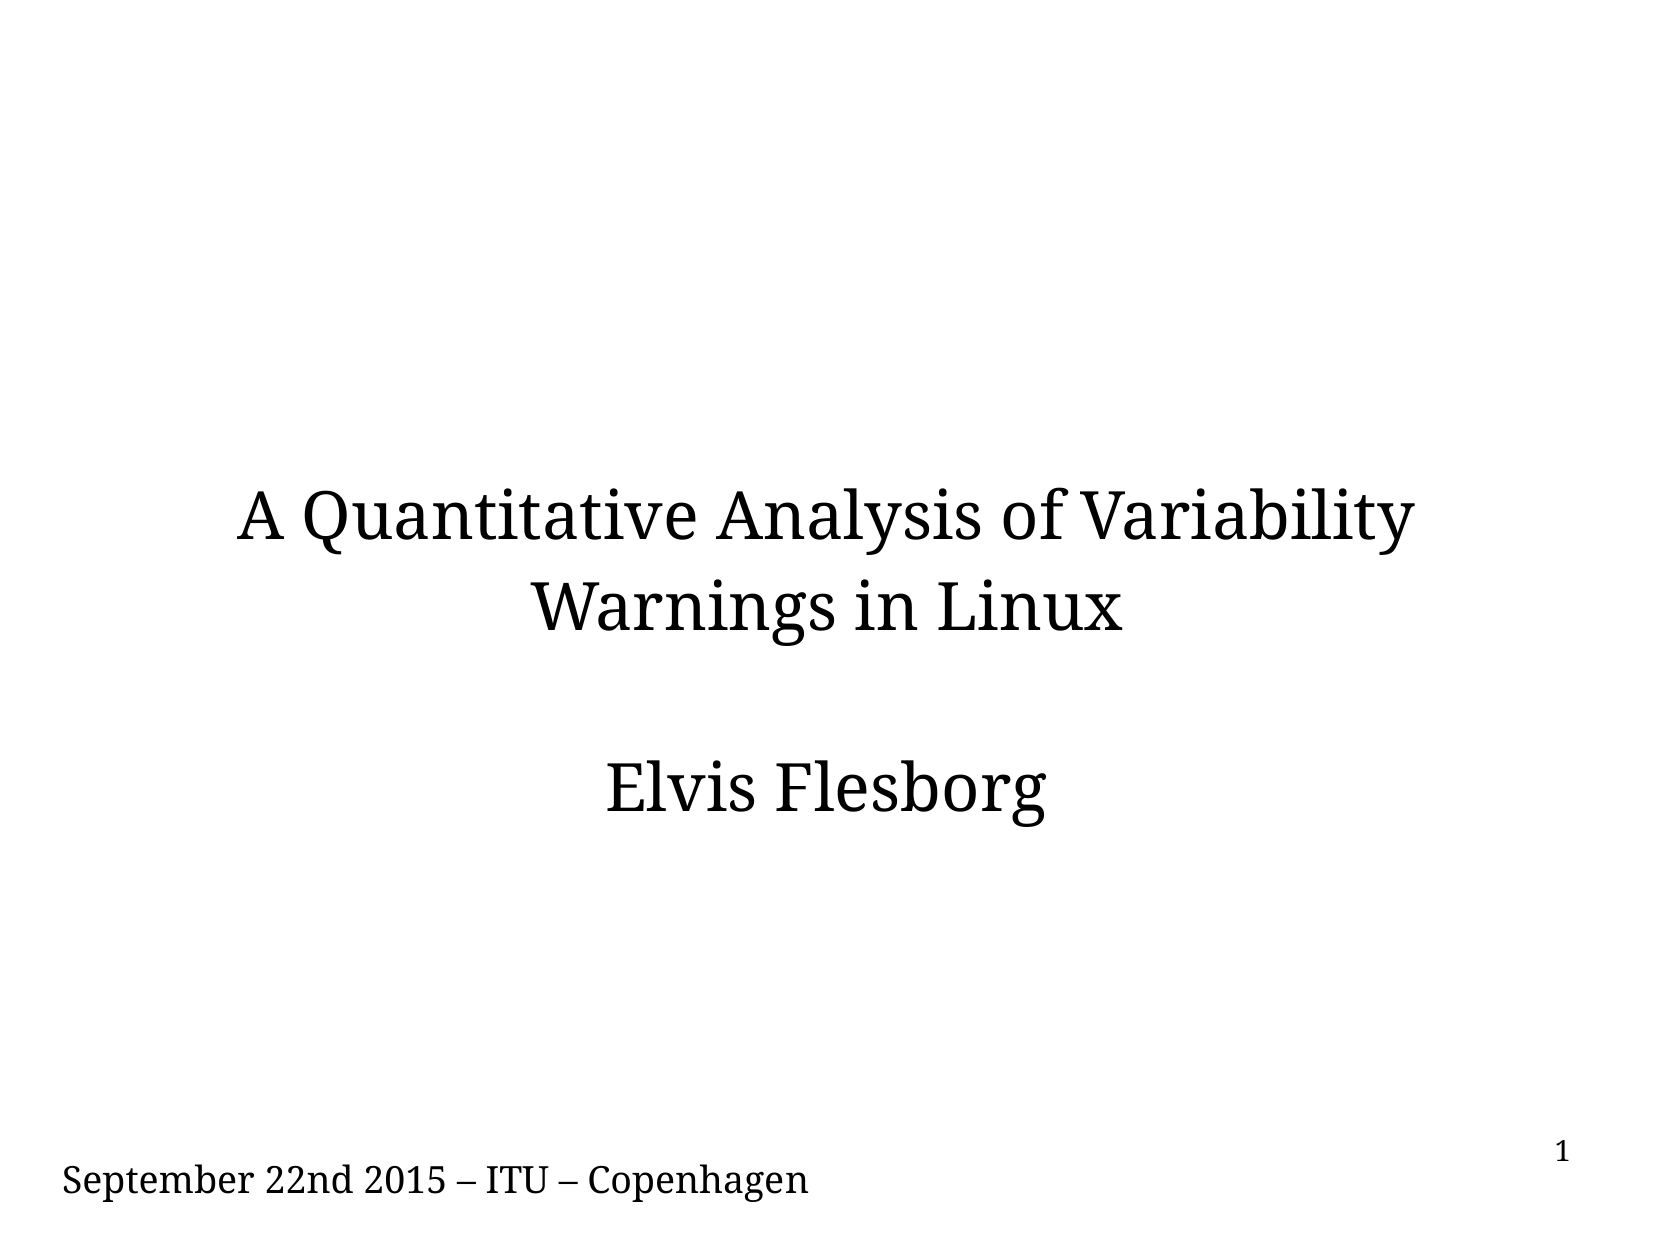

#
A Quantitative Analysis of Variability
Warnings in Linux
Elvis Flesborg
1
September 22nd 2015 – ITU – Copenhagen